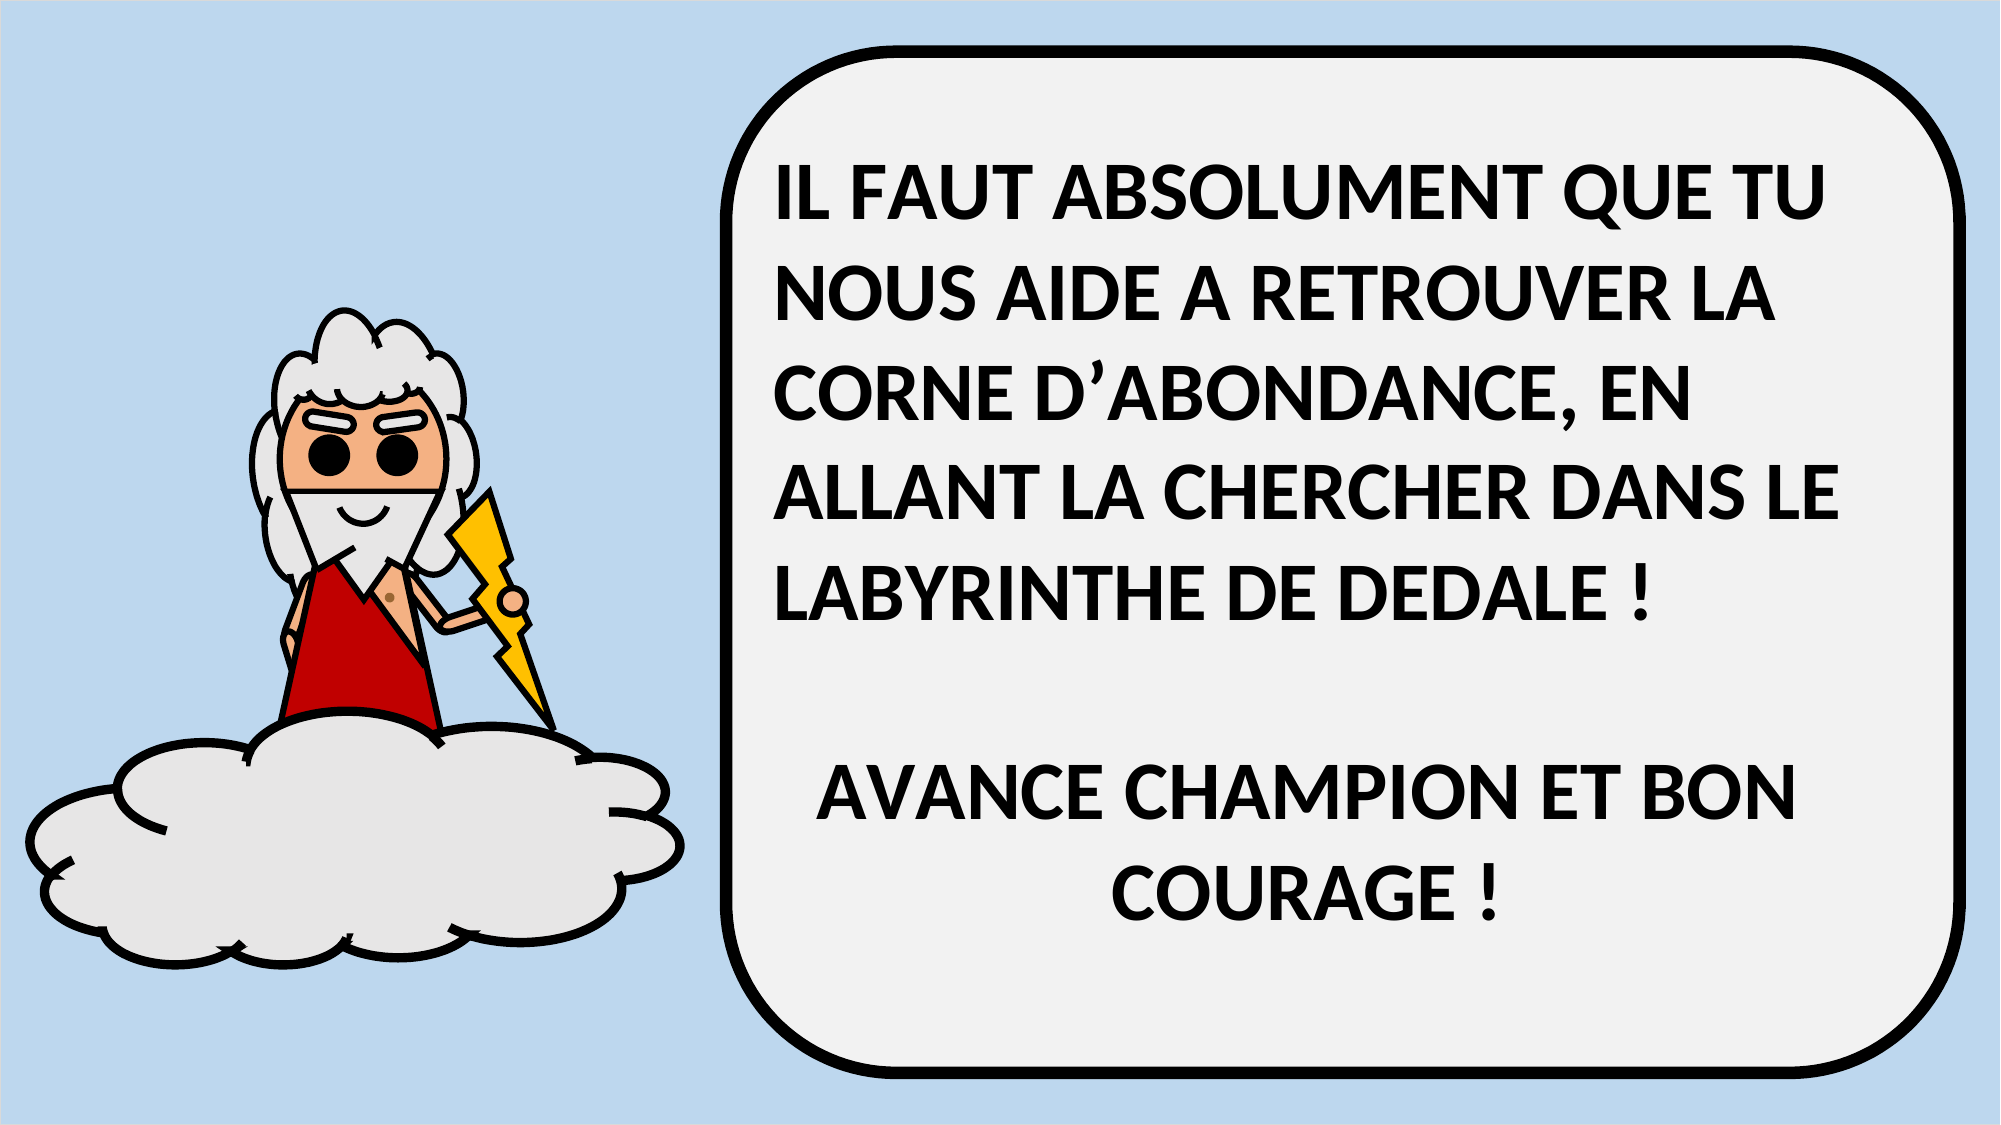

IL FAUT ABSOLUMENT QUE TU NOUS AIDE A RETROUVER LA CORNE D’ABONDANCE, EN ALLANT LA CHERCHER DANS LE LABYRINTHE DE DEDALE !
AVANCE CHAMPION ET BON COURAGE !